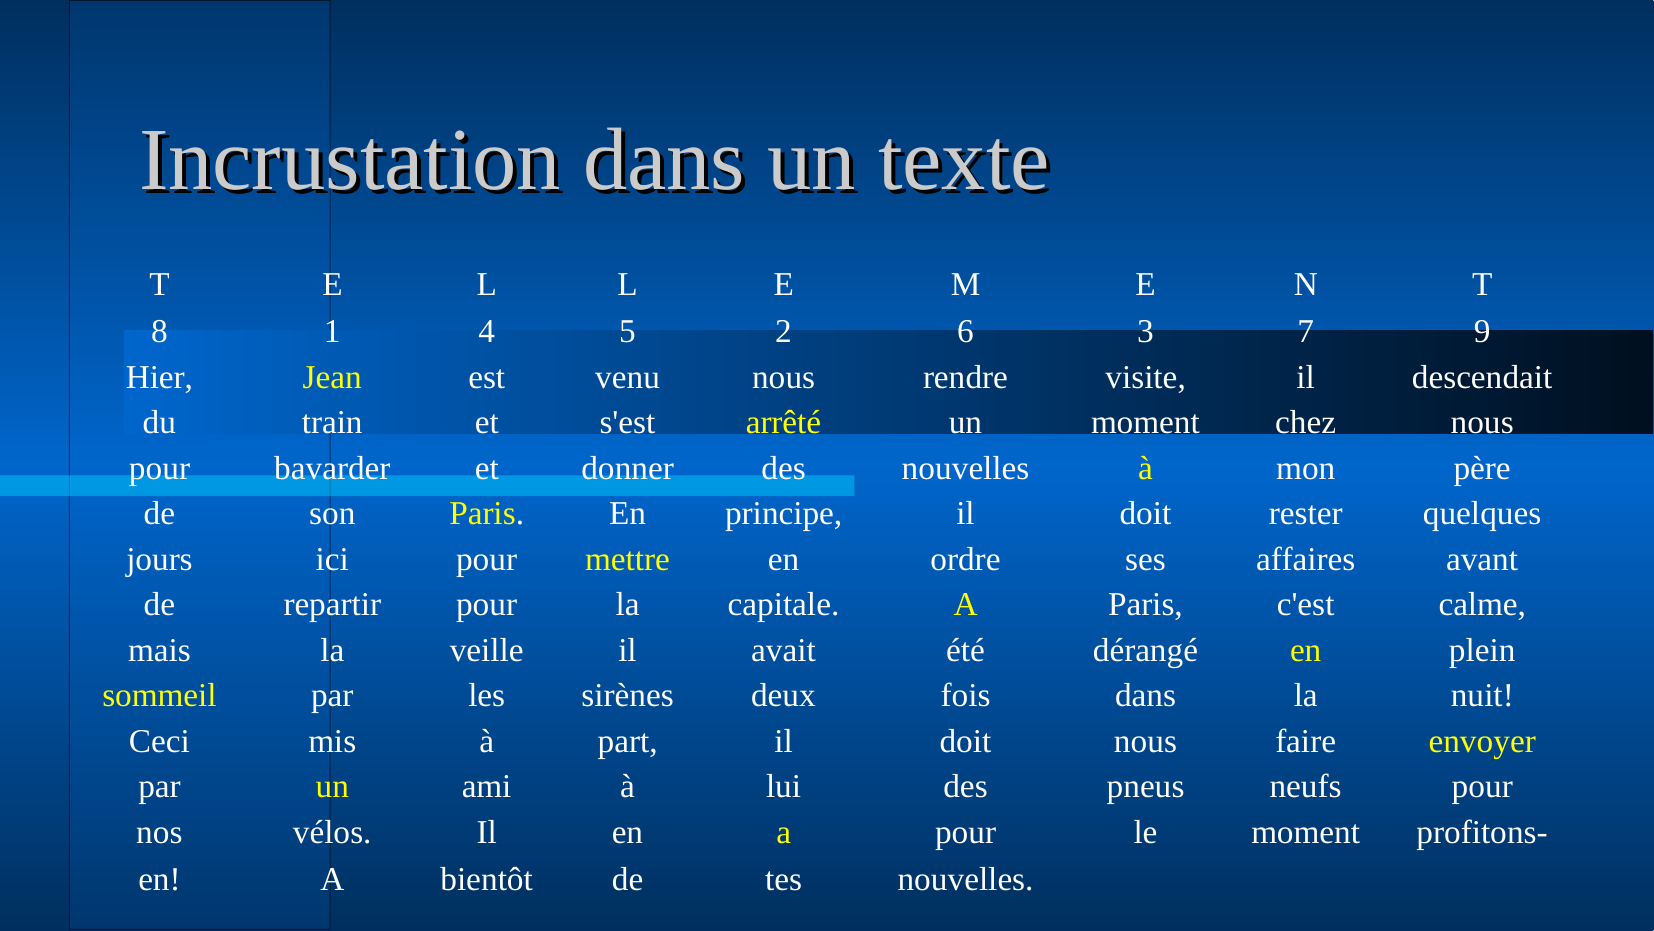

# Incrustation dans un texte
T
E
L
L
E
M
E
N
T
8
1
4
5
2
6
3
7
9
Hier,
Jean
est
venu
nous
rendre
visite,
il
descendait
du
train
et
s'est
arrêté
un
moment
chez
nous
pour
bavarder
et
donner
des
nouvelles
à
mon
père
de
son
Paris.
En
principe,
il
doit
rester
quelques
jours
ici
pour
mettre
en
ordre
ses
affaires
avant
de
repartir
pour
la
capitale.
A
Paris,
c'est
calme,
mais
la
veille
il
avait
été
dérangé
en
plein
sommeil
par
les
sirènes
deux
fois
dans
la
nuit!
Ceci
mis
à
part,
il
doit
nous
faire
envoyer
par
un
ami
à
lui
des
pneus
neufs
pour
nos
vélos.
Il
en
a
pour
le
moment
profitons-
en!
A
bientôt
de
tes
nouvelles.